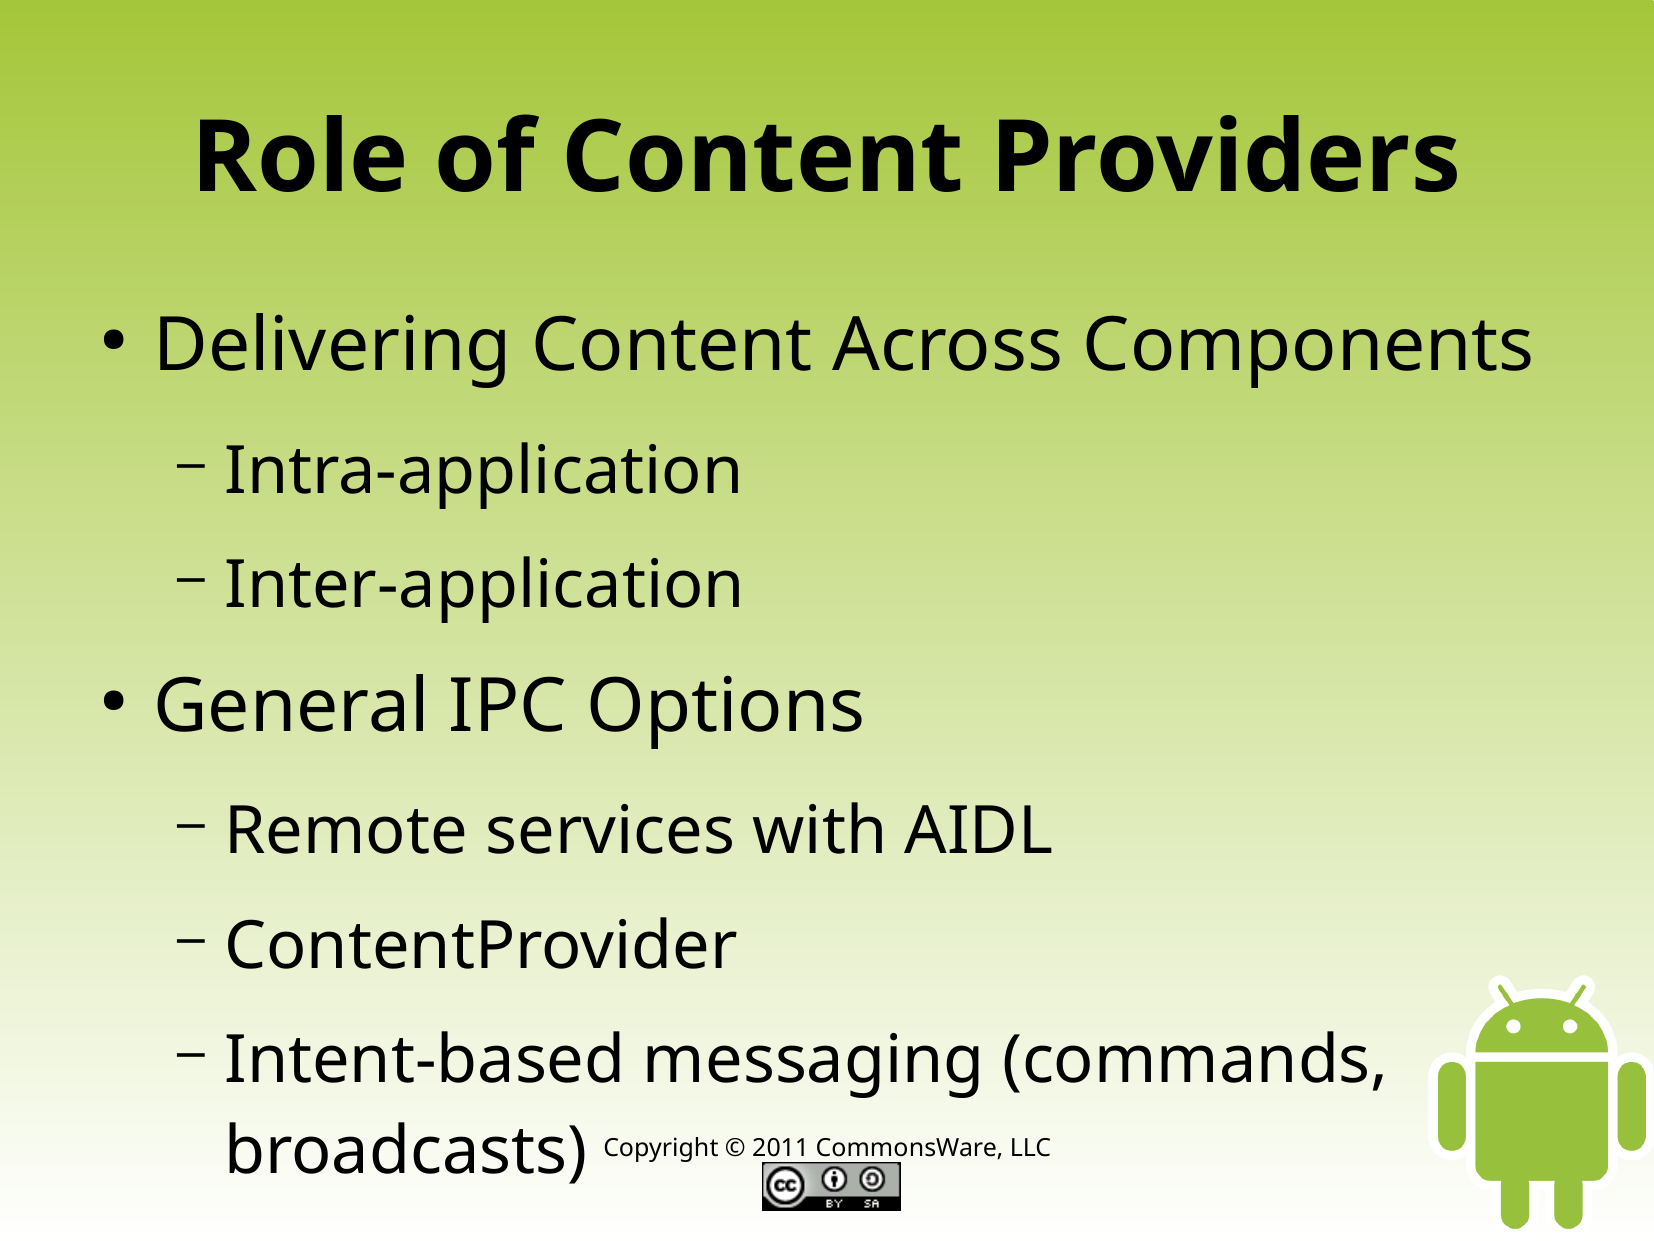

# Role of Content Providers
Delivering Content Across Components
Intra-application
Inter-application
General IPC Options
Remote services with AIDL
ContentProvider
Intent-based messaging (commands, broadcasts)